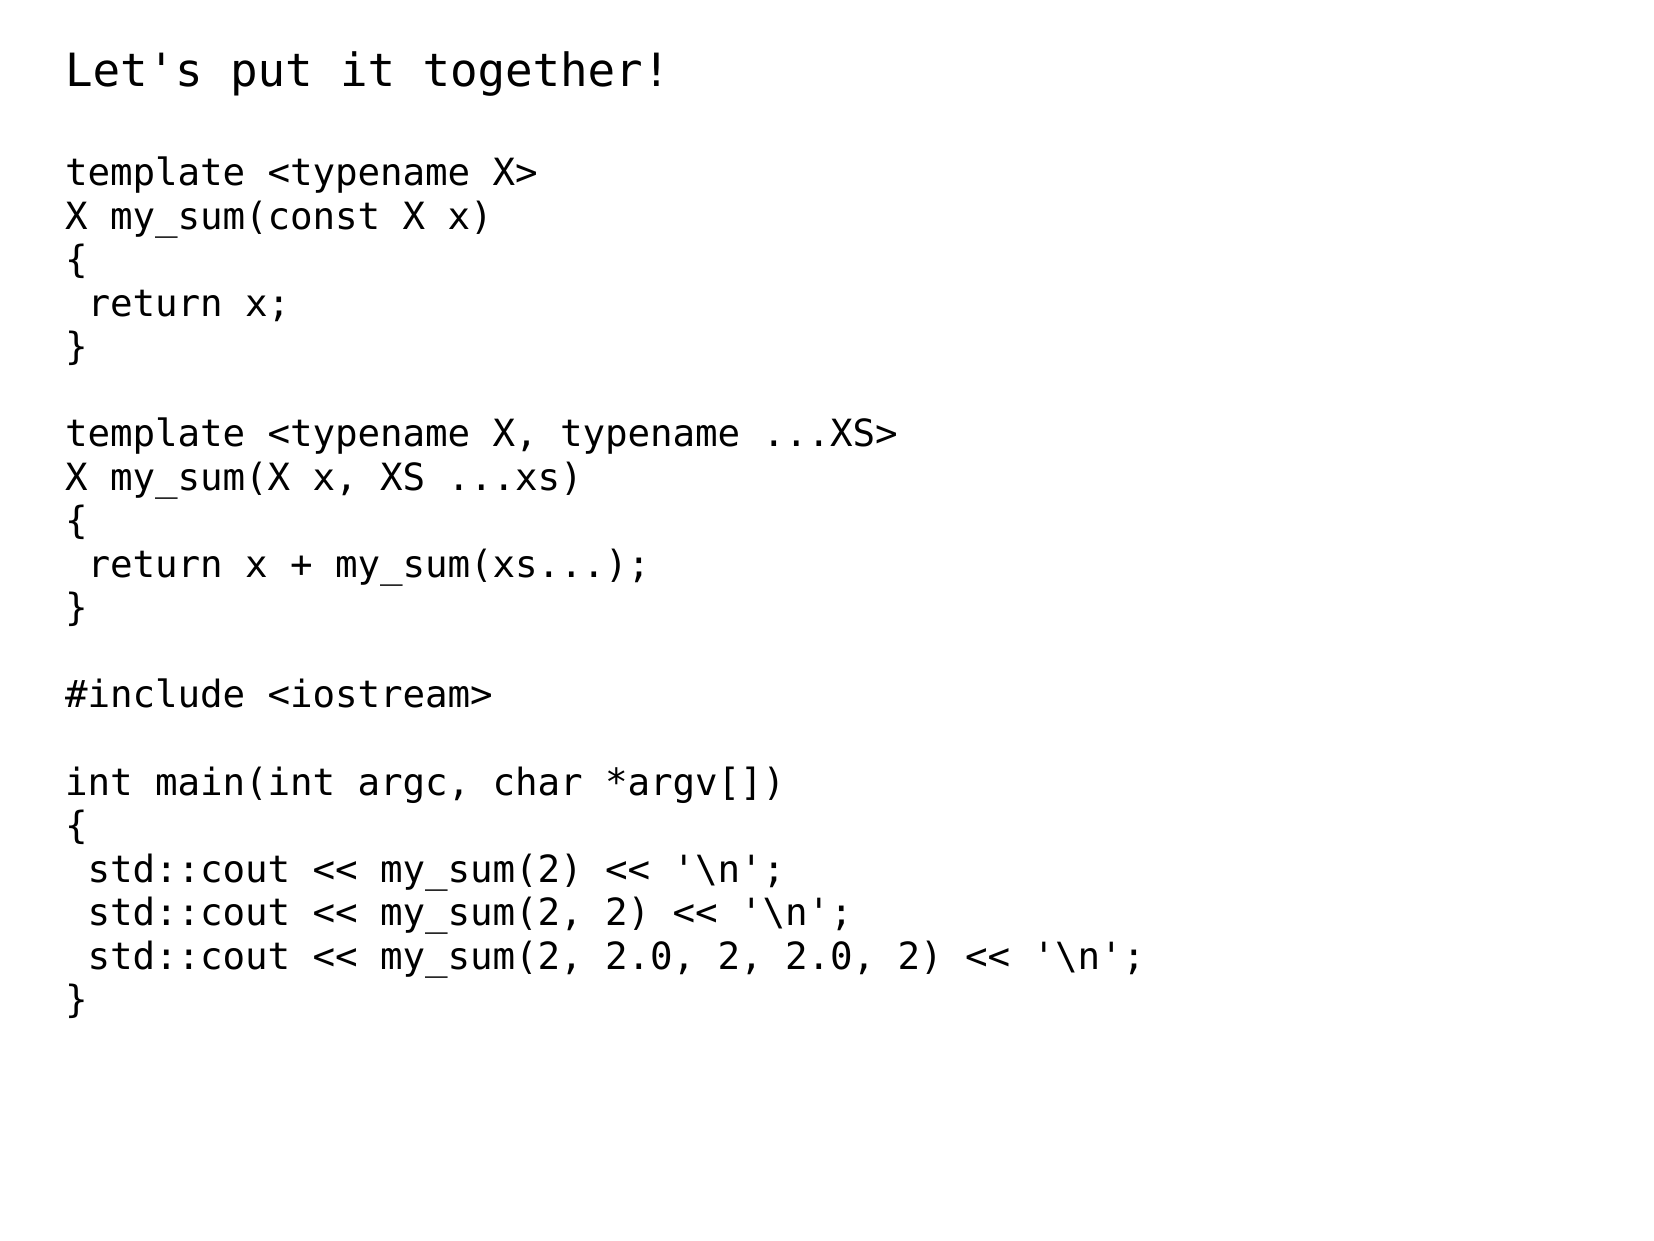

Let's put it together!
template <typename X>
X my_sum(const X x)
{
 return x;
}
template <typename X, typename ...XS>
X my_sum(X x, XS ...xs)
{
 return x + my_sum(xs...);
}
#include <iostream>
int main(int argc, char *argv[])
{
 std::cout << my_sum(2) << '\n';
 std::cout << my_sum(2, 2) << '\n';
 std::cout << my_sum(2, 2.0, 2, 2.0, 2) << '\n';
}